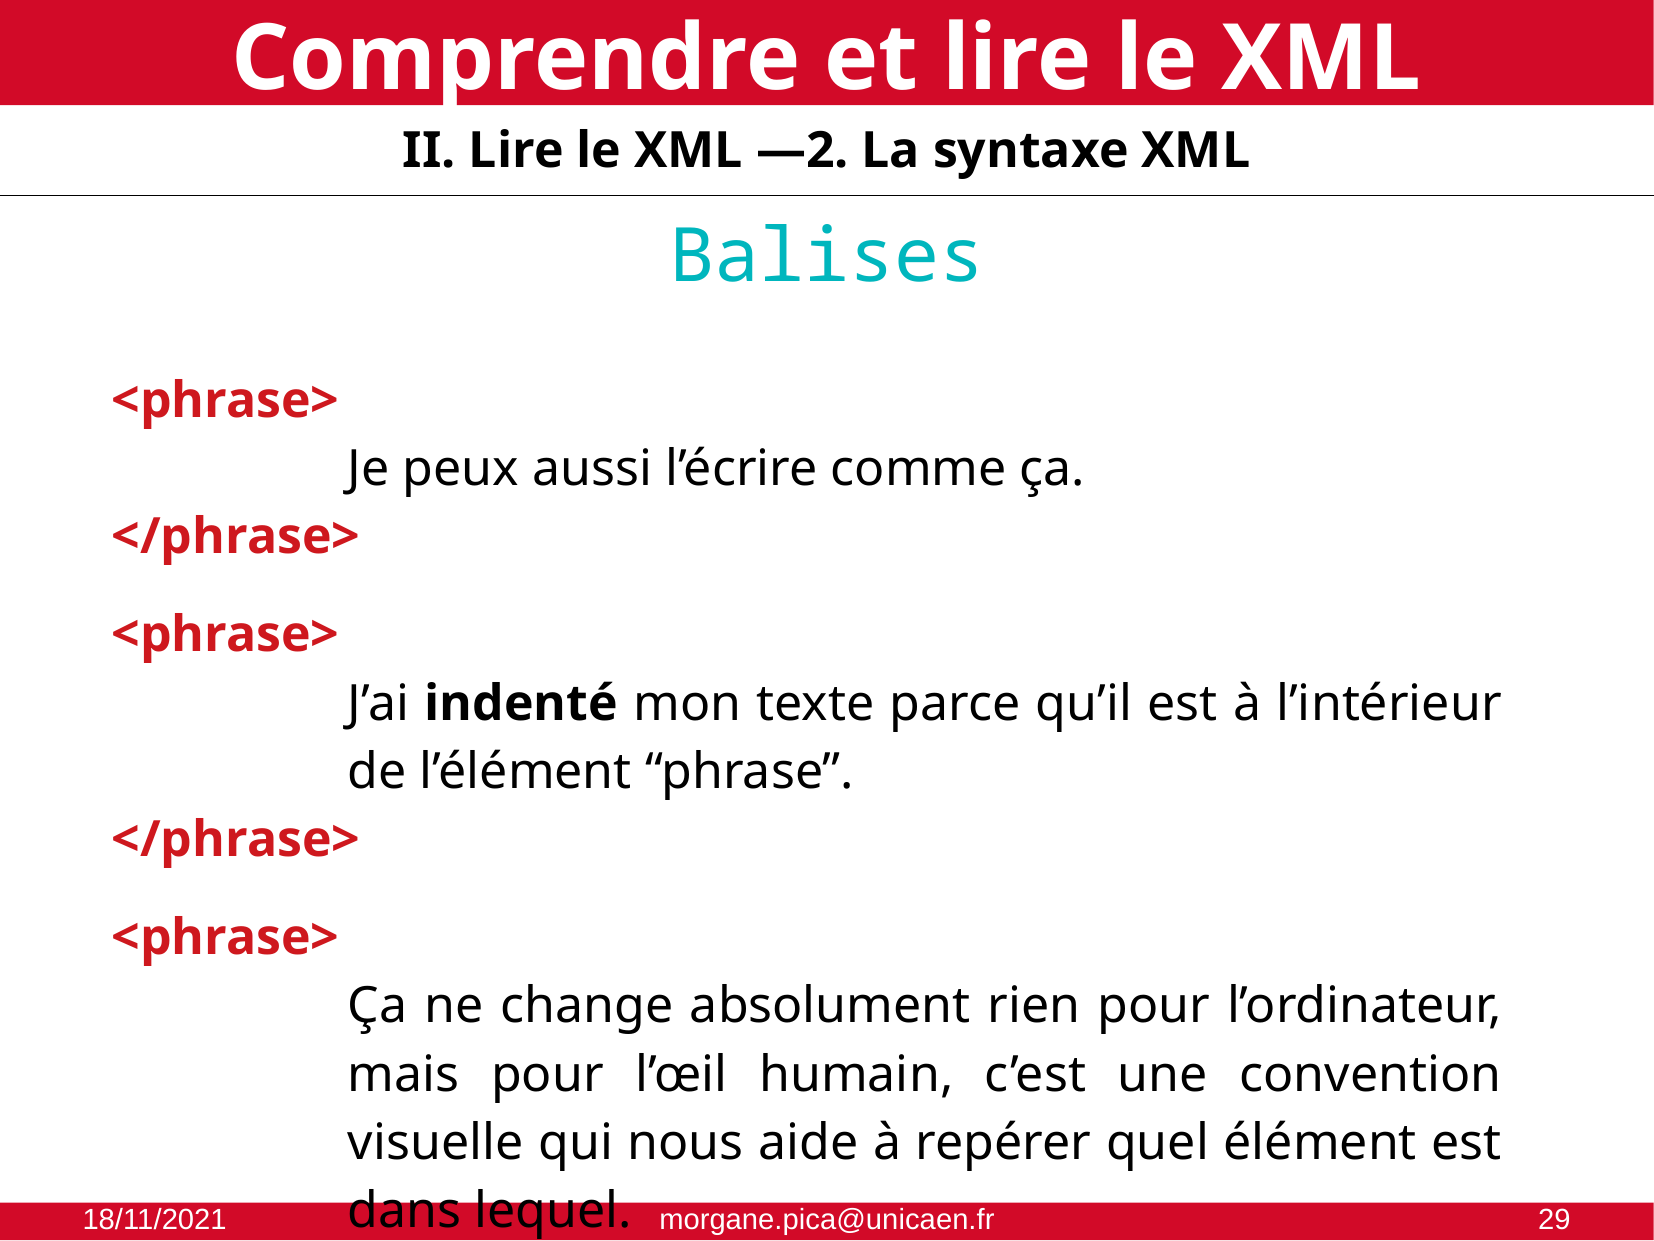

# Comprendre et lire le XML
II. Lire le XML —2. La syntaxe XML
Balises
<phrase>
Je peux aussi l’écrire comme ça.
</phrase>
<phrase>
J’ai indenté mon texte parce qu’il est à l’intérieur de l’élément “phrase”.
</phrase>
<phrase>
Ça ne change absolument rien pour l’ordinateur, mais pour l’œil humain, c’est une convention visuelle qui nous aide à repérer quel élément est dans lequel.
</phrase>
18/11/2021
morgane.pica@unicaen.fr
29